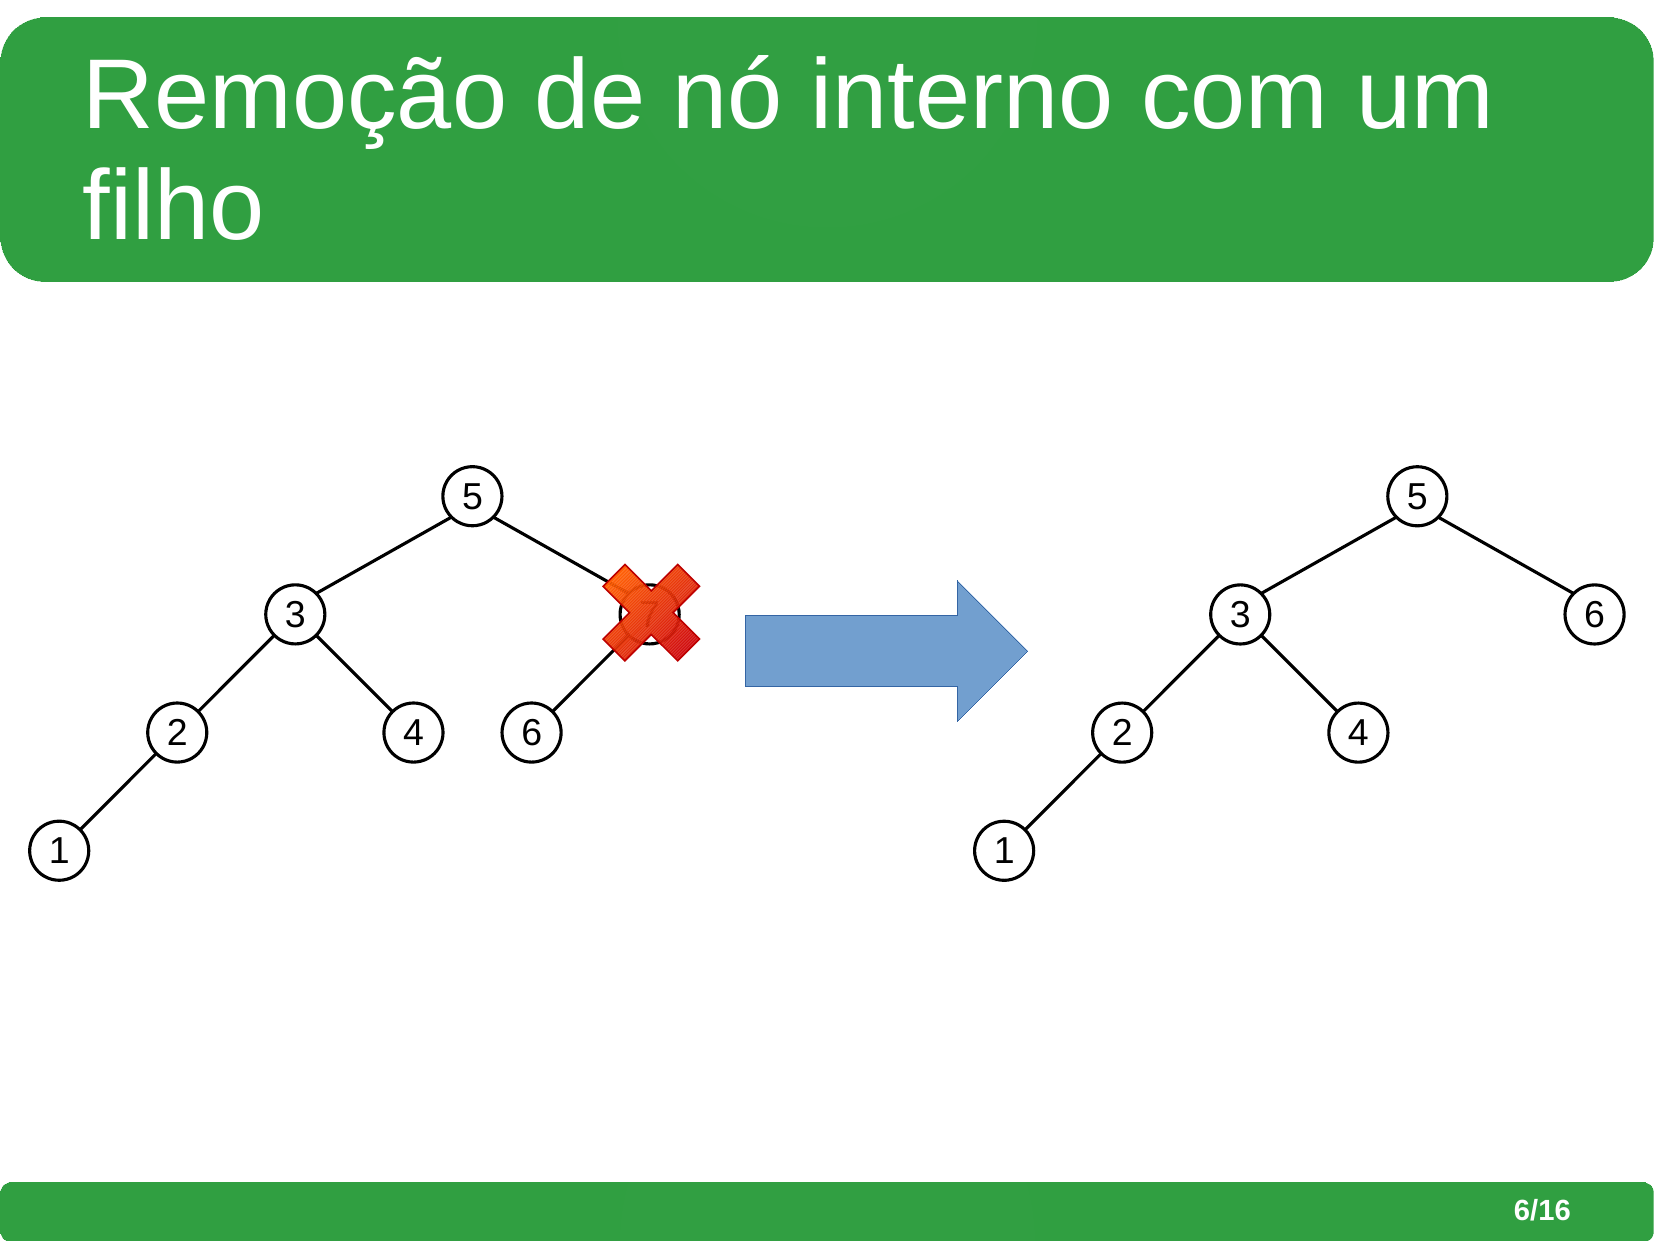

# Remoção de nó interno com um filho
5
3
7
2
4
6
1
5
3
6
2
4
1
6